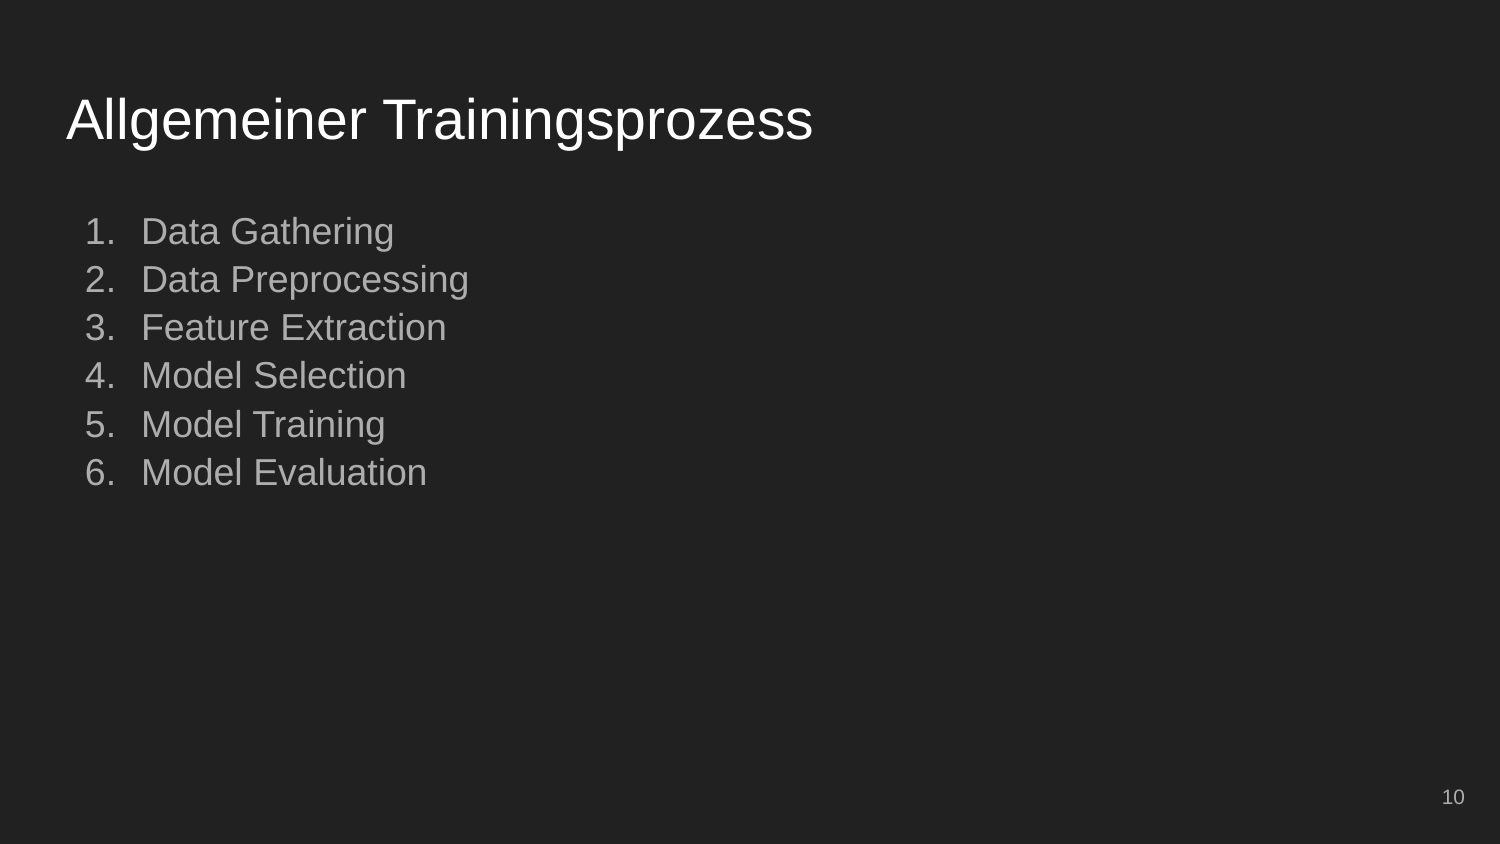

# Allgemeiner Trainingsprozess
Data Gathering
Data Preprocessing
Feature Extraction
Model Selection
Model Training
Model Evaluation